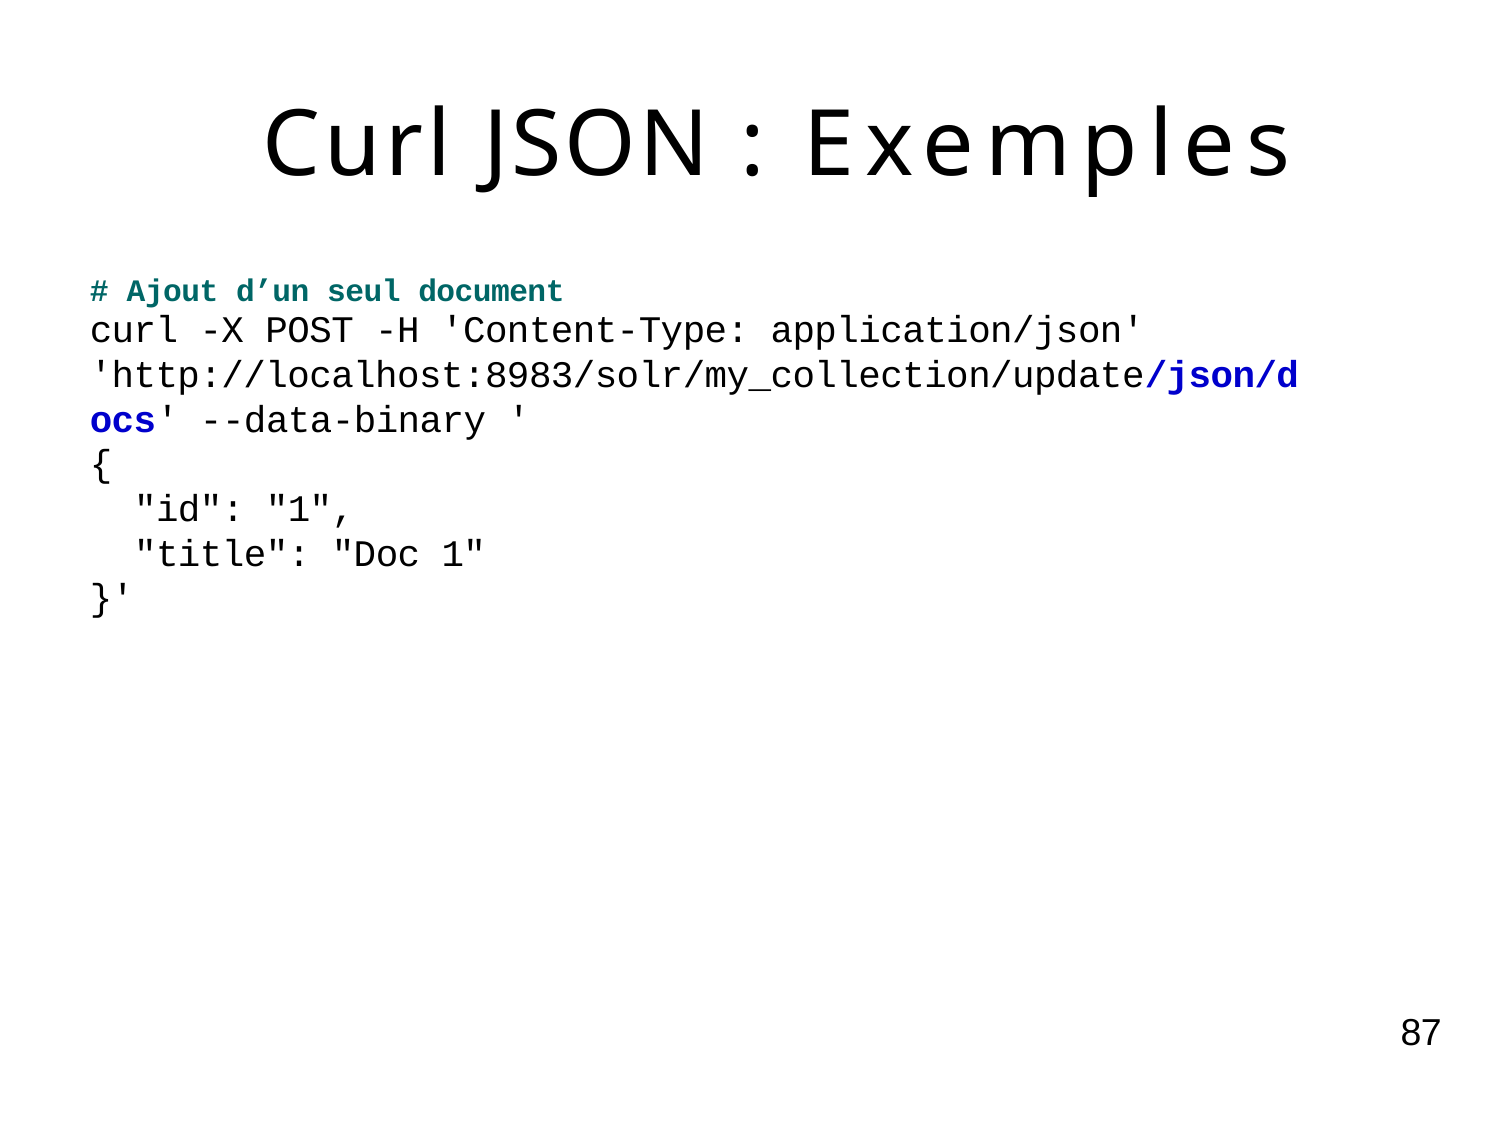

# Curl JSON : Exemples
# Ajout d’un seul document
curl -X POST -H 'Content-Type: application/json' 'http://localhost:8983/solr/my_collection/update/json/docs' --data-binary '
{
 "id": "1",
 "title": "Doc 1"
}'
87